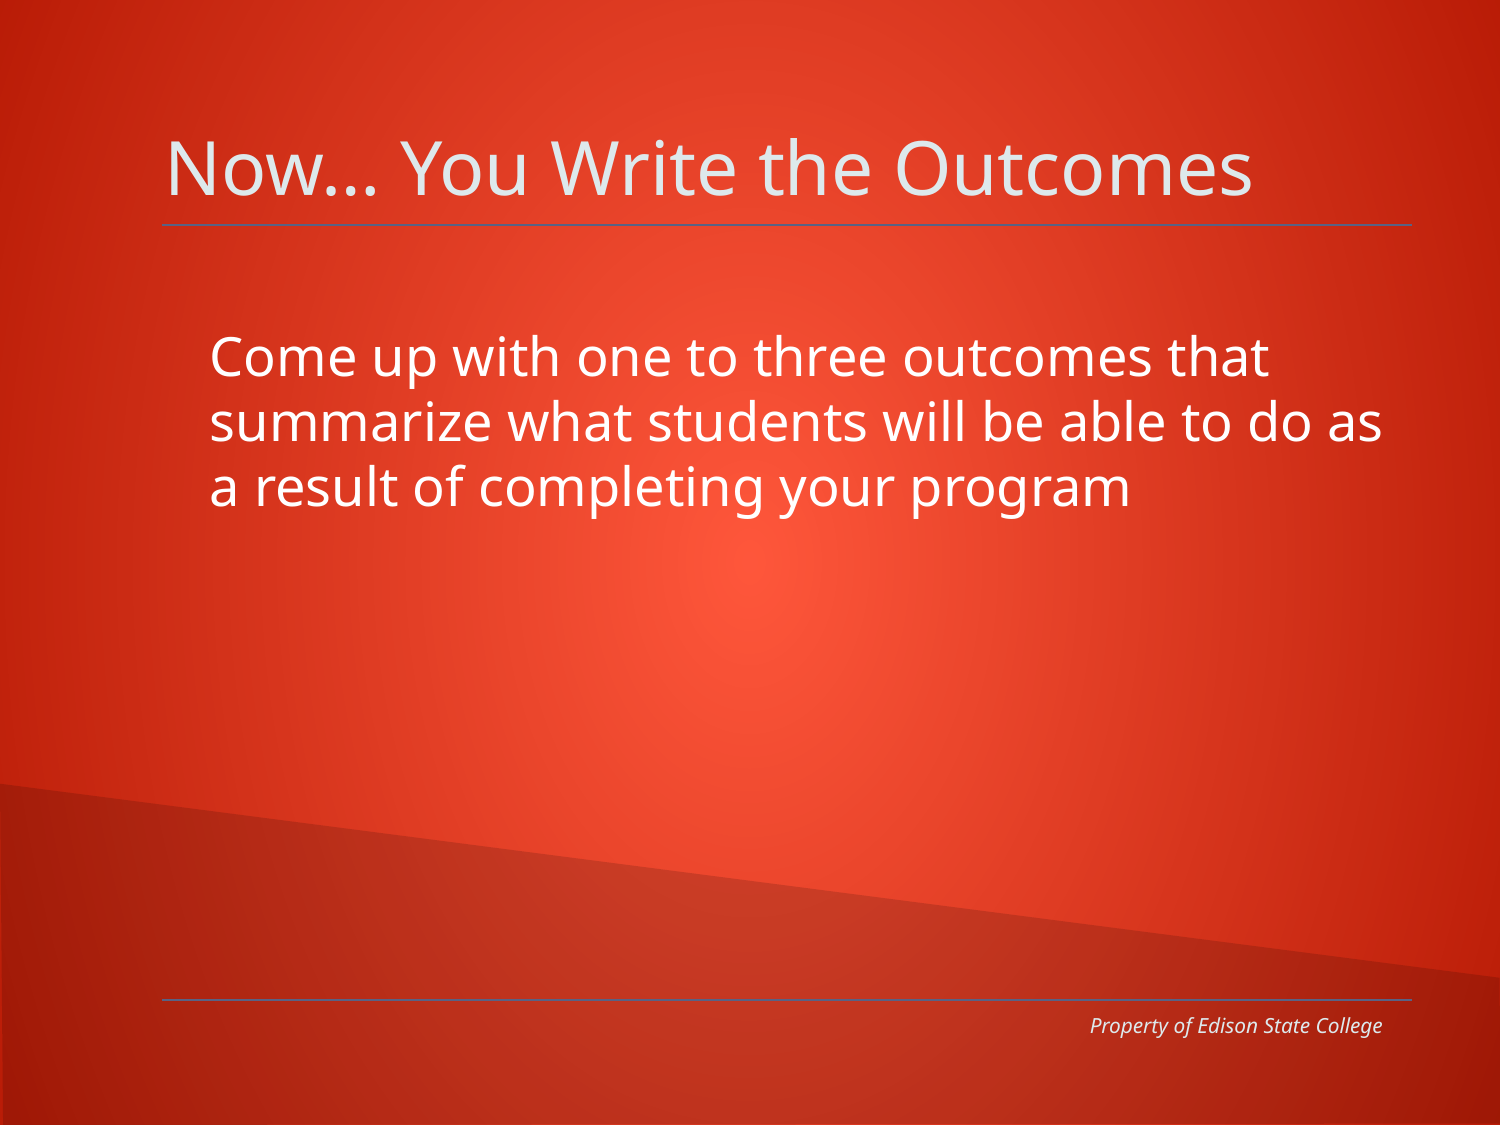

# Now… You Write the Outcomes
	Come up with one to three outcomes that summarize what students will be able to do as a result of completing your program
Property of Edison State College